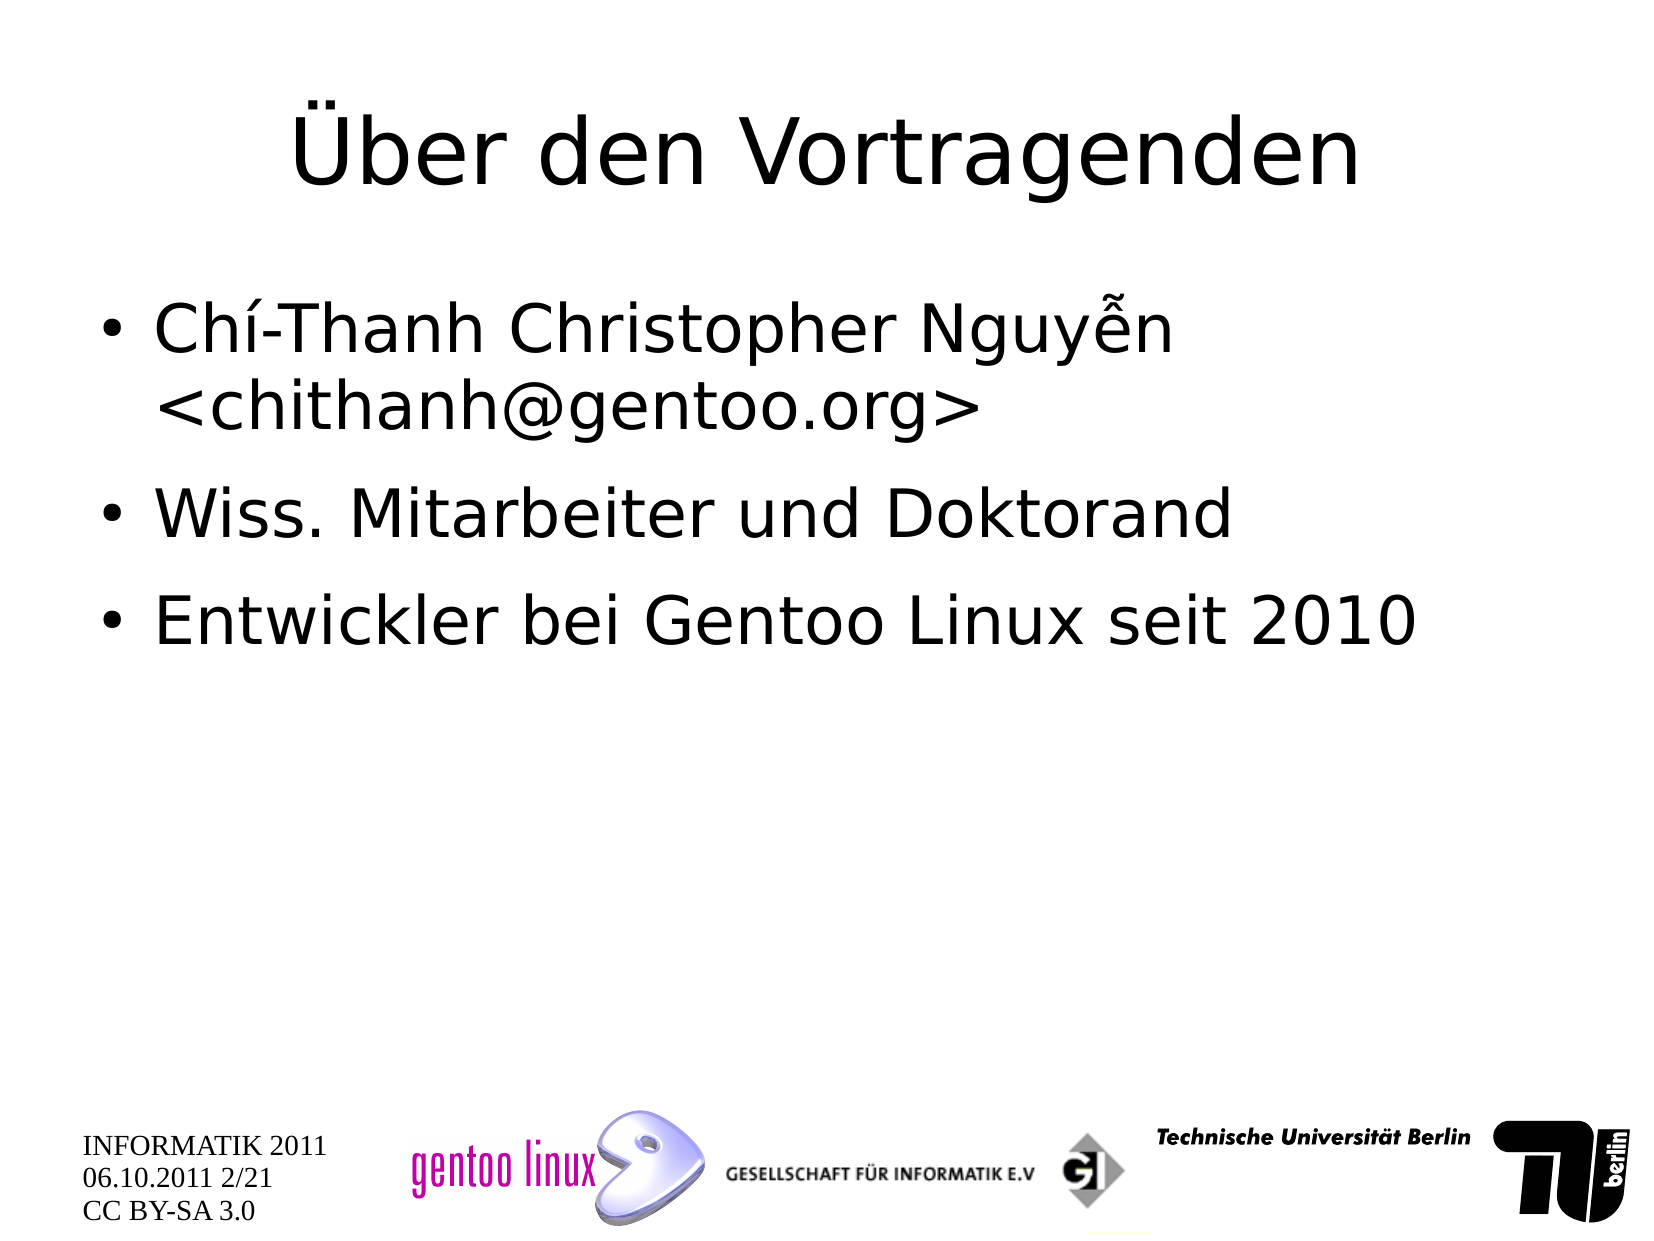

# Über den Vortragenden
Chí-Thanh Christopher Nguyễn <chithanh@gentoo.org>
Wiss. Mitarbeiter und Doktorand
Entwickler bei Gentoo Linux seit 2010